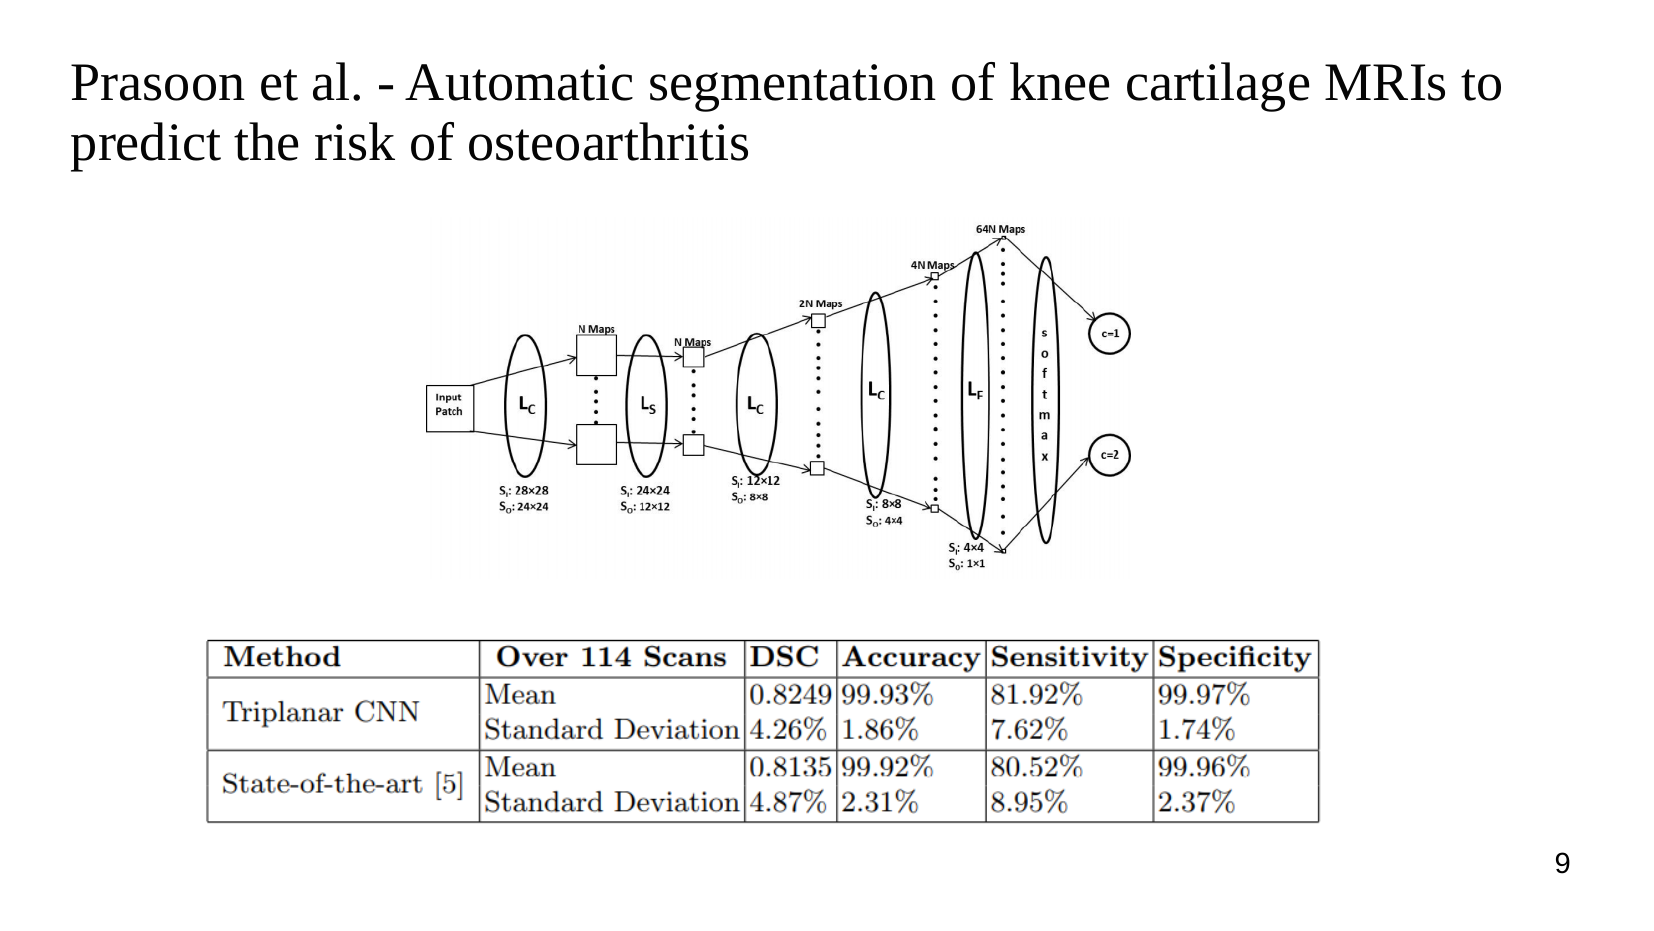

# Prasoon et al. - Automatic segmentation of knee cartilage MRIs to predict the risk of osteoarthritis
9